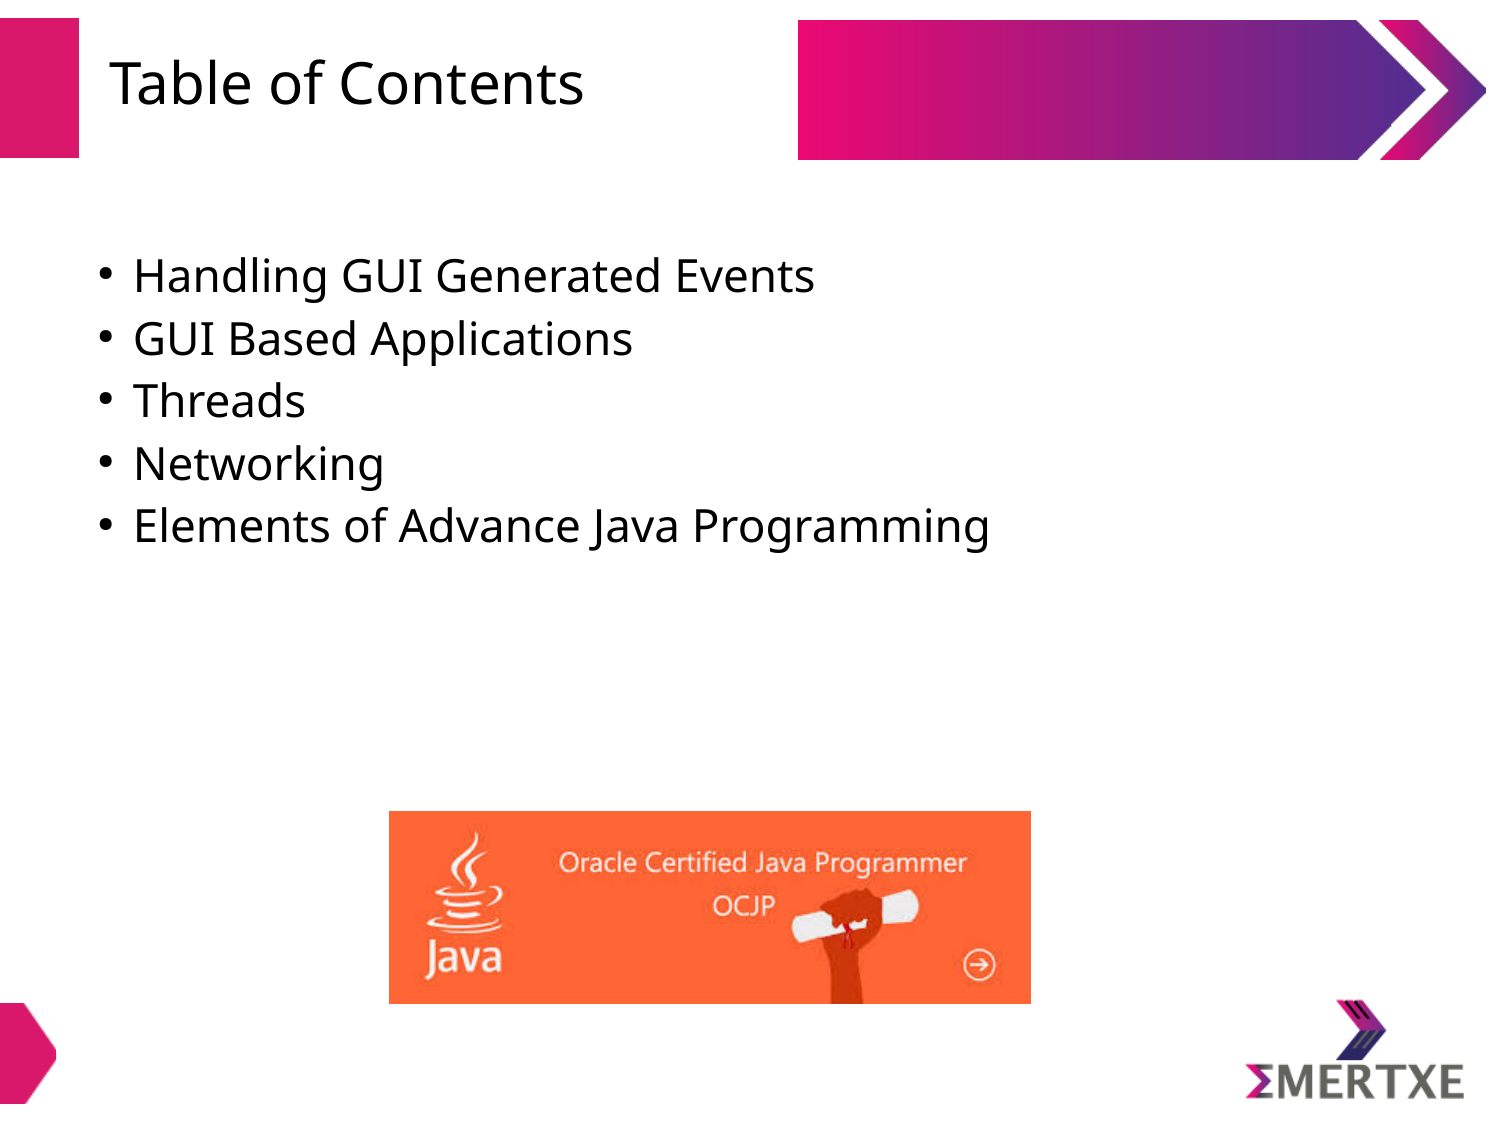

Table of Contents
Handling GUI Generated Events
GUI Based Applications
Threads
Networking
Elements of Advance Java Programming